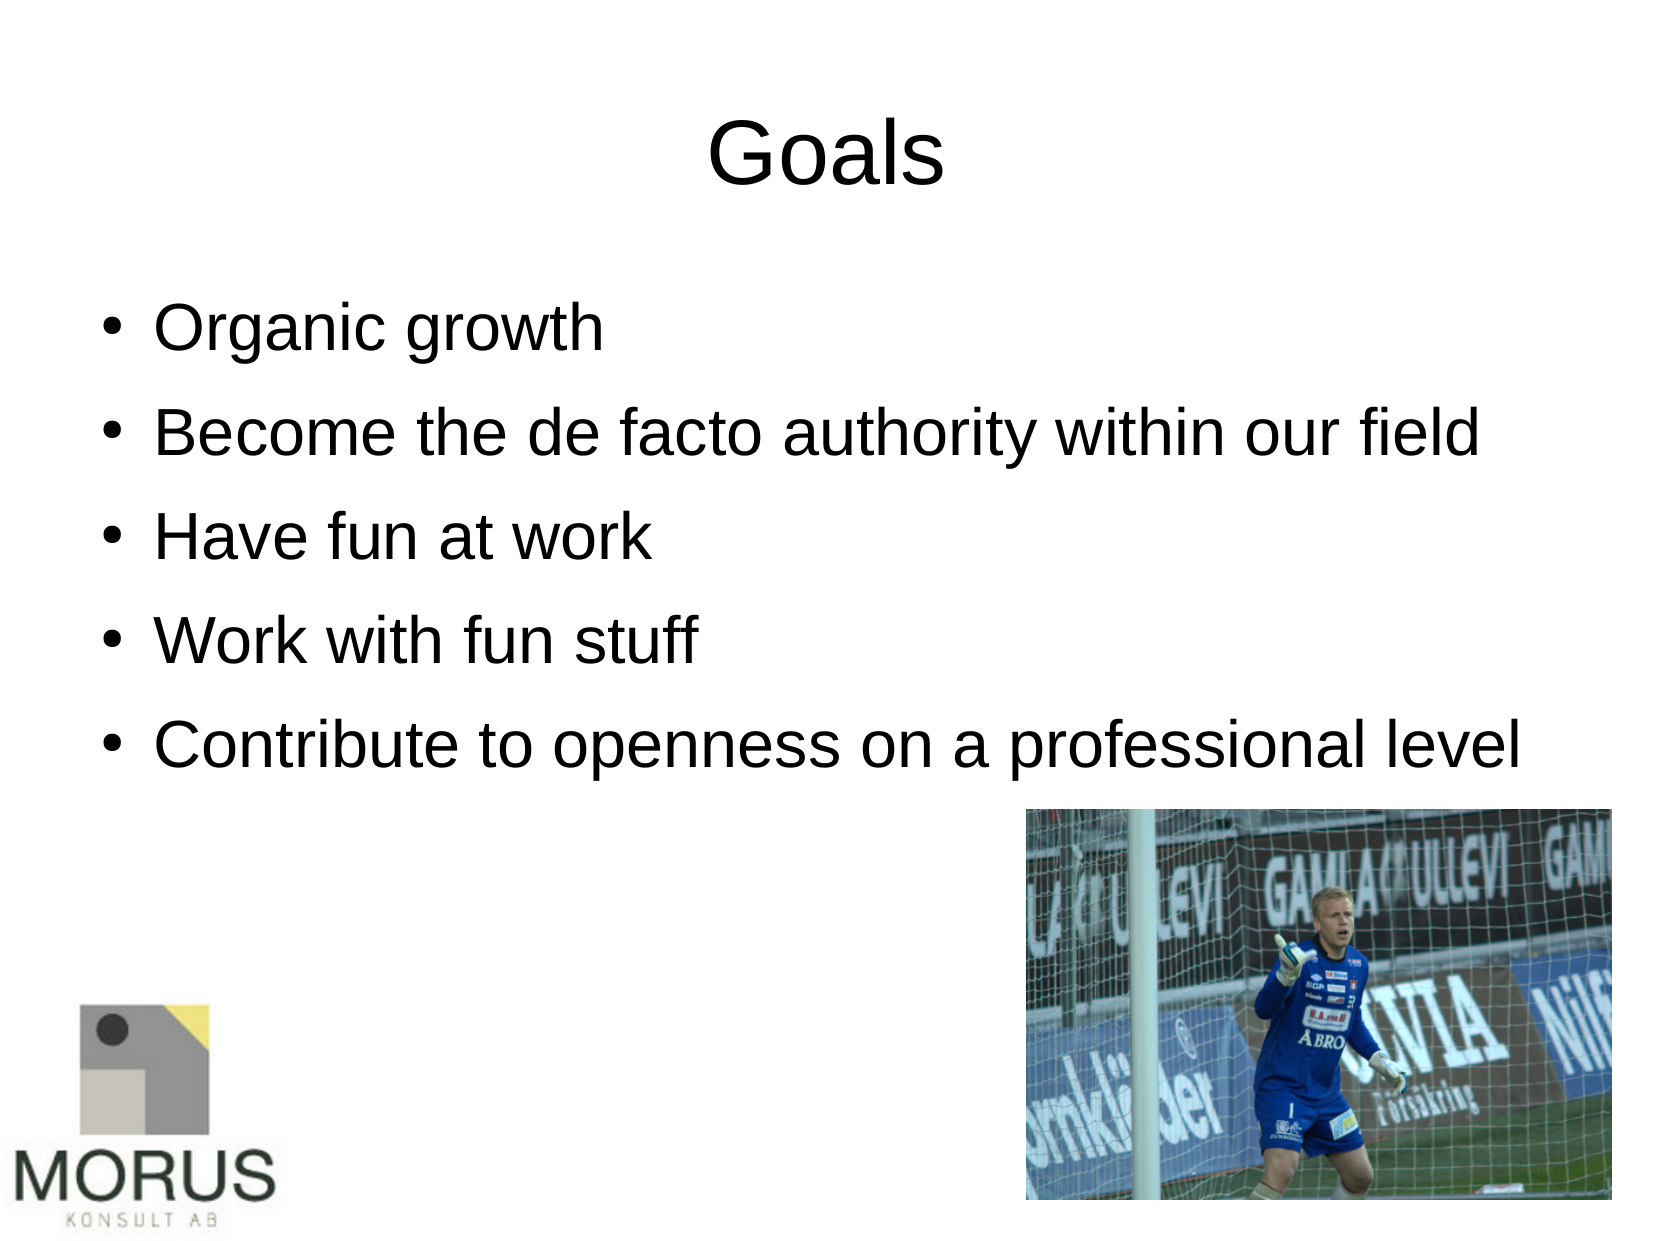

# Goals
Organic growth
Become the de facto authority within our field
Have fun at work
Work with fun stuff
Contribute to openness on a professional level